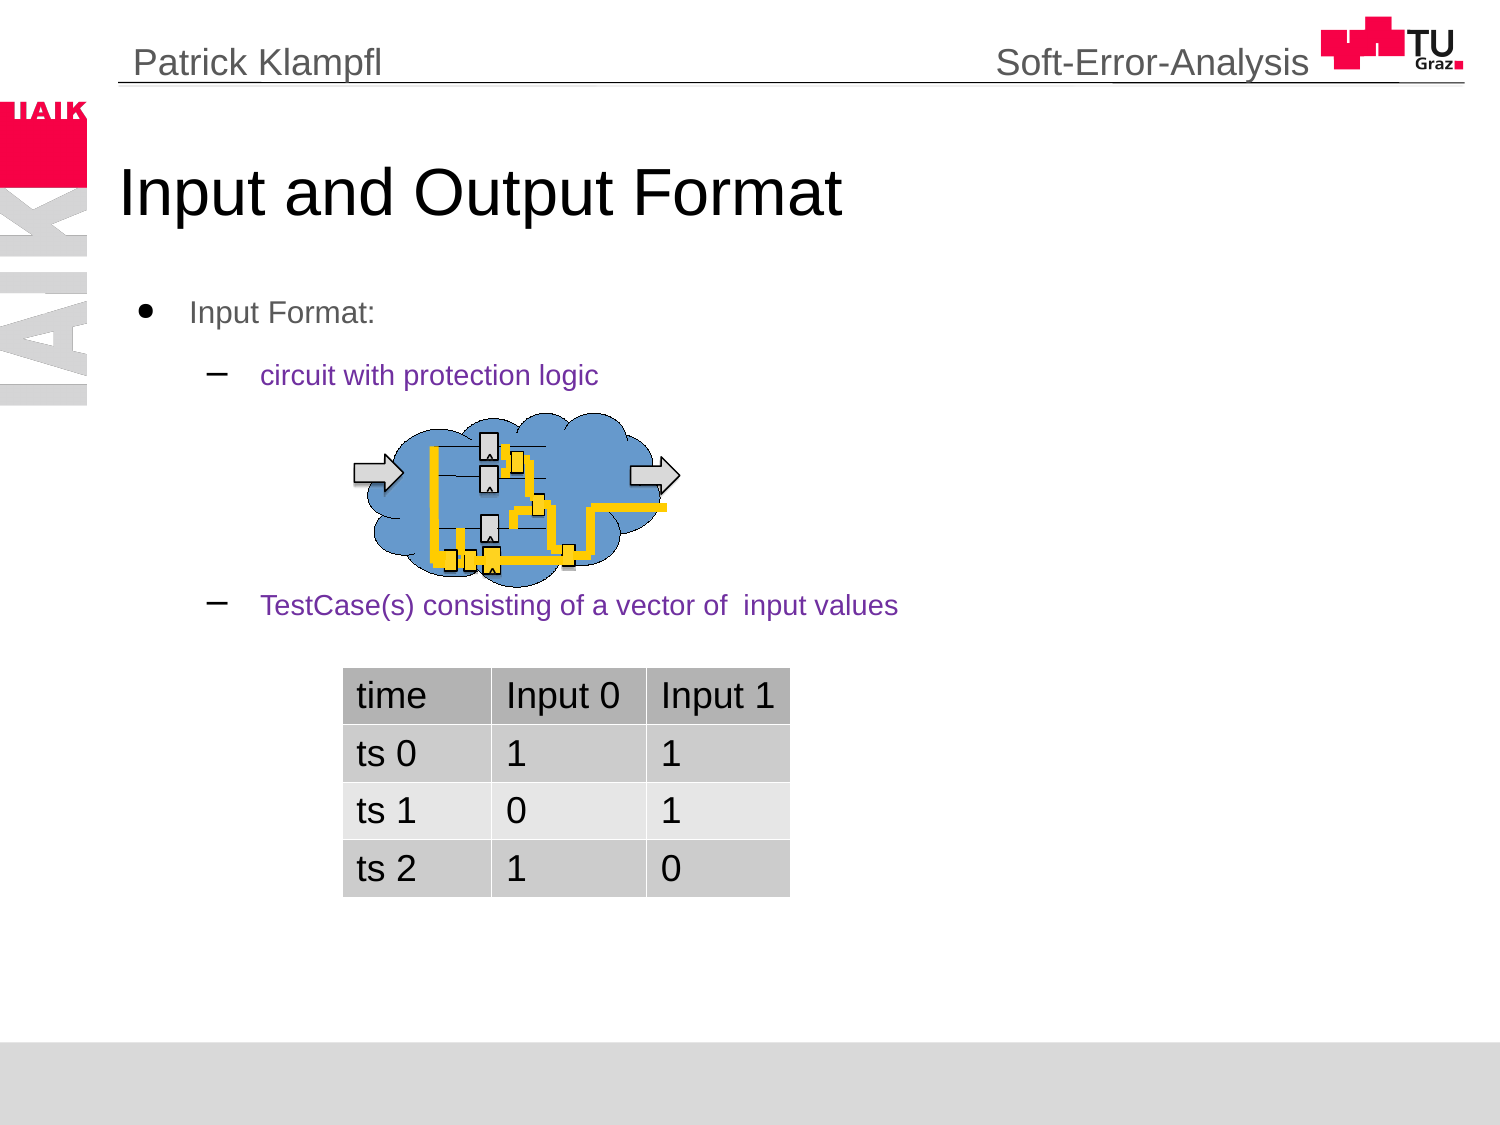

# Input and Output Format
Input Format:
circuit with protection logic
TestCase(s) consisting of a vector of input values
| time | Input 0 | Input 1 |
| --- | --- | --- |
| ts 0 | 1 | 1 |
| ts 1 | 0 | 1 |
| ts 2 | 1 | 0 |